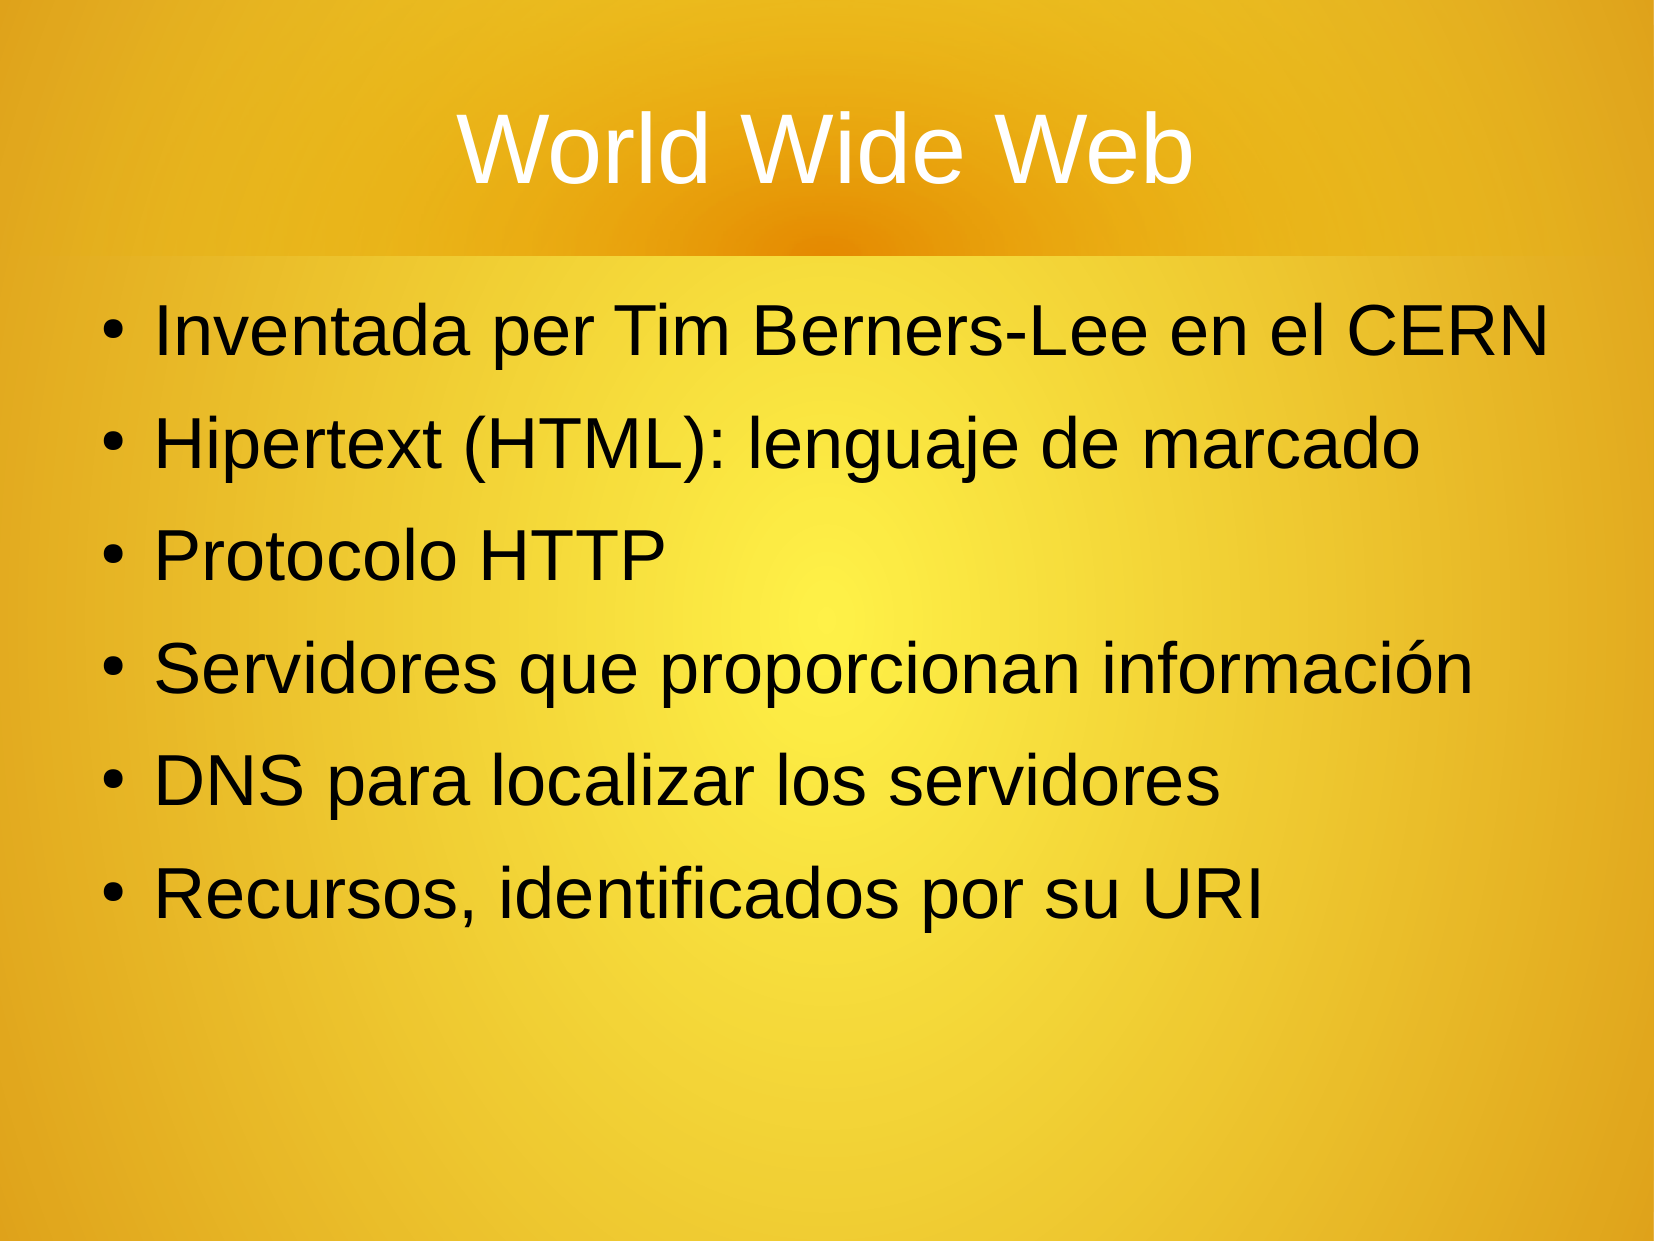

# World Wide Web
Inventada per Tim Berners-Lee en el CERN
Hipertext (HTML): lenguaje de marcado
Protocolo HTTP
Servidores que proporcionan información
DNS para localizar los servidores
Recursos, identificados por su URI